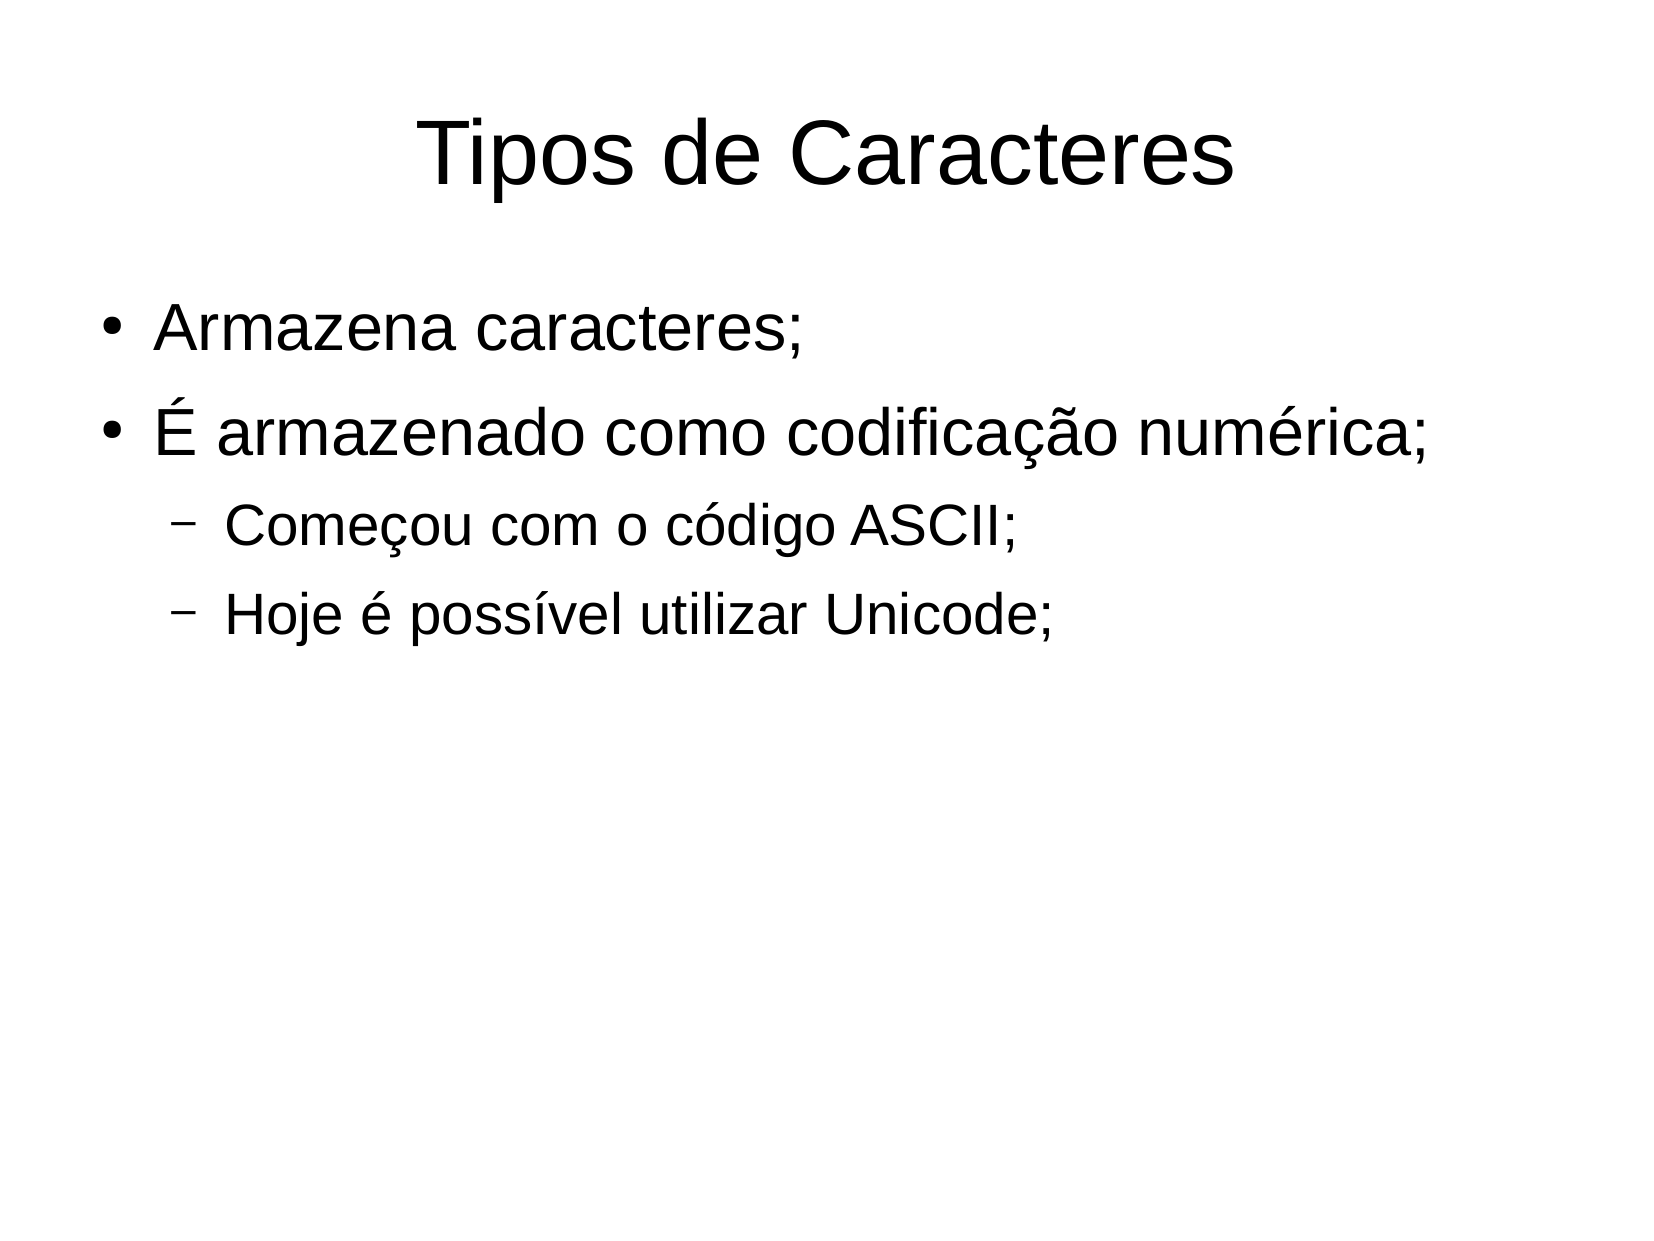

# Tipos de Caracteres
Armazena caracteres;
É armazenado como codificação numérica;
Começou com o código ASCII;
Hoje é possível utilizar Unicode;